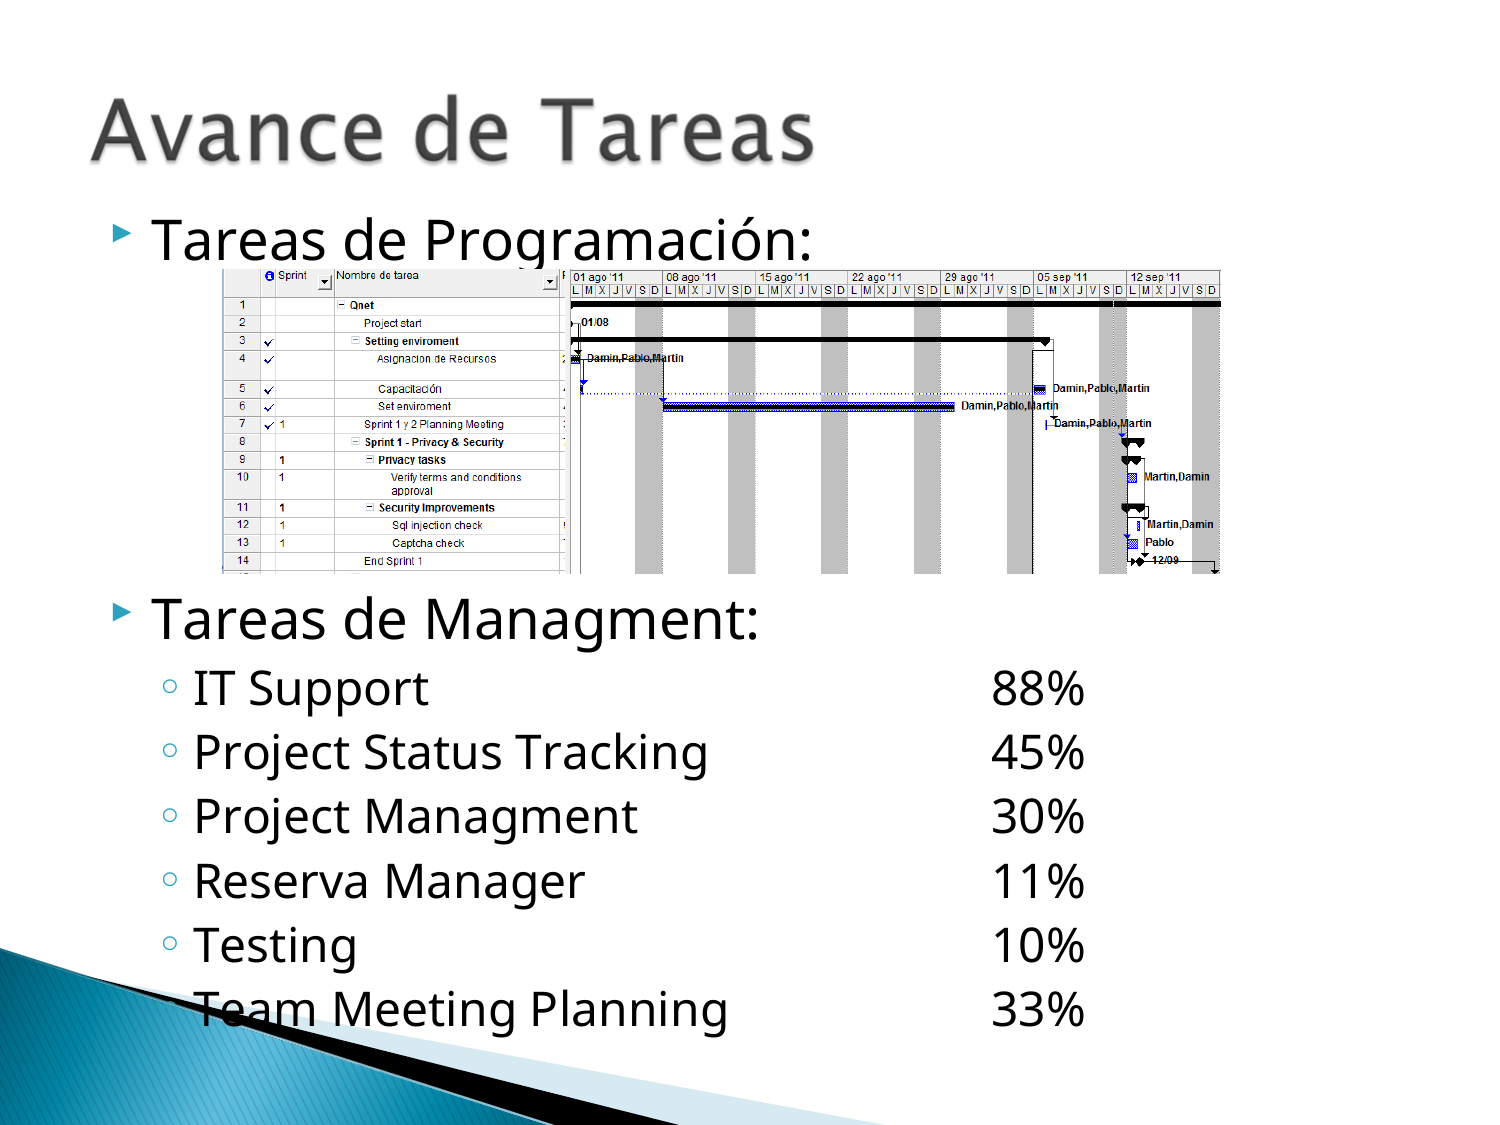

# Tareas de Programación:
Tareas de Managment:
IT Support				88%
Project Status Tracking		45%
Project Managment			30%
Reserva Manager			11%
Testing					10%
Team Meeting Planning		33%